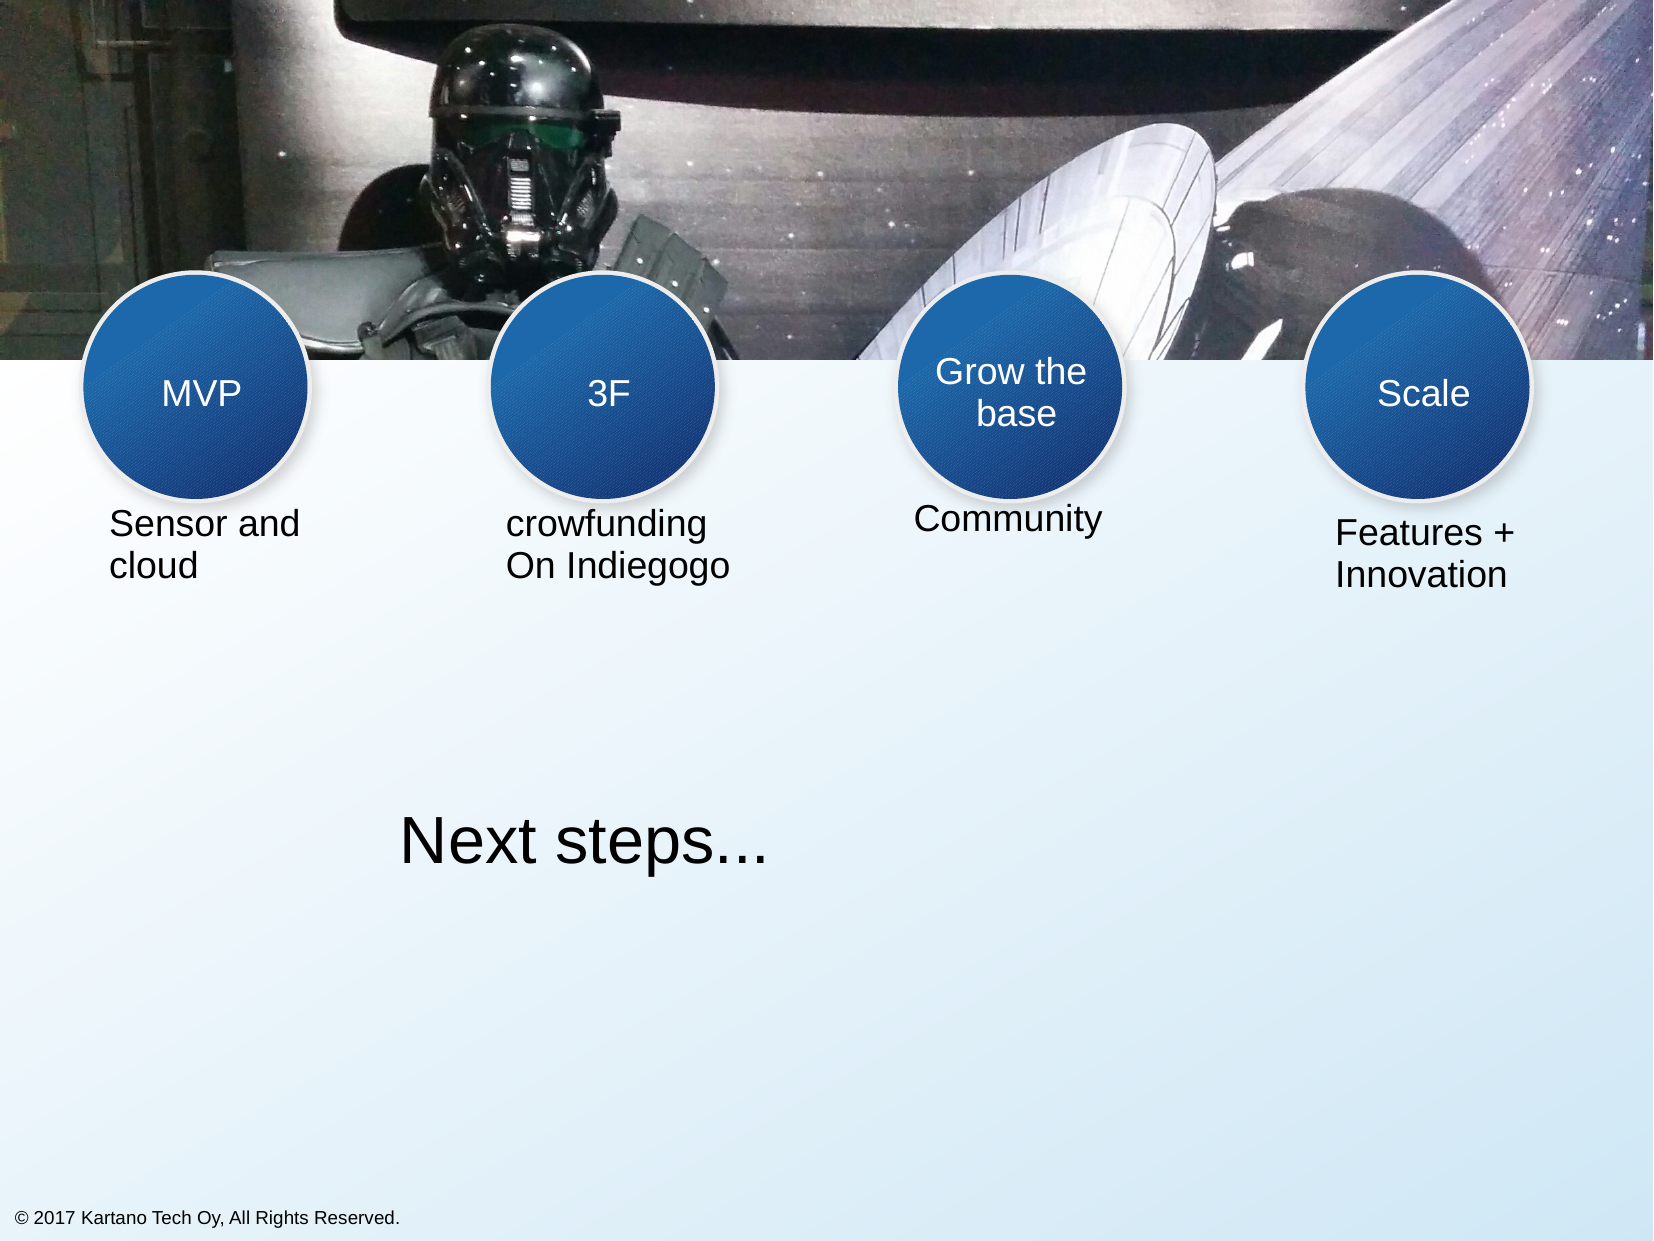

MVP
3F
Grow the
base
Scale
Community
Sensor and cloud
crowfunding
On Indiegogo
Features +
Innovation
Next steps...
© 2017 Kartano Tech Oy, All Rights Reserved.